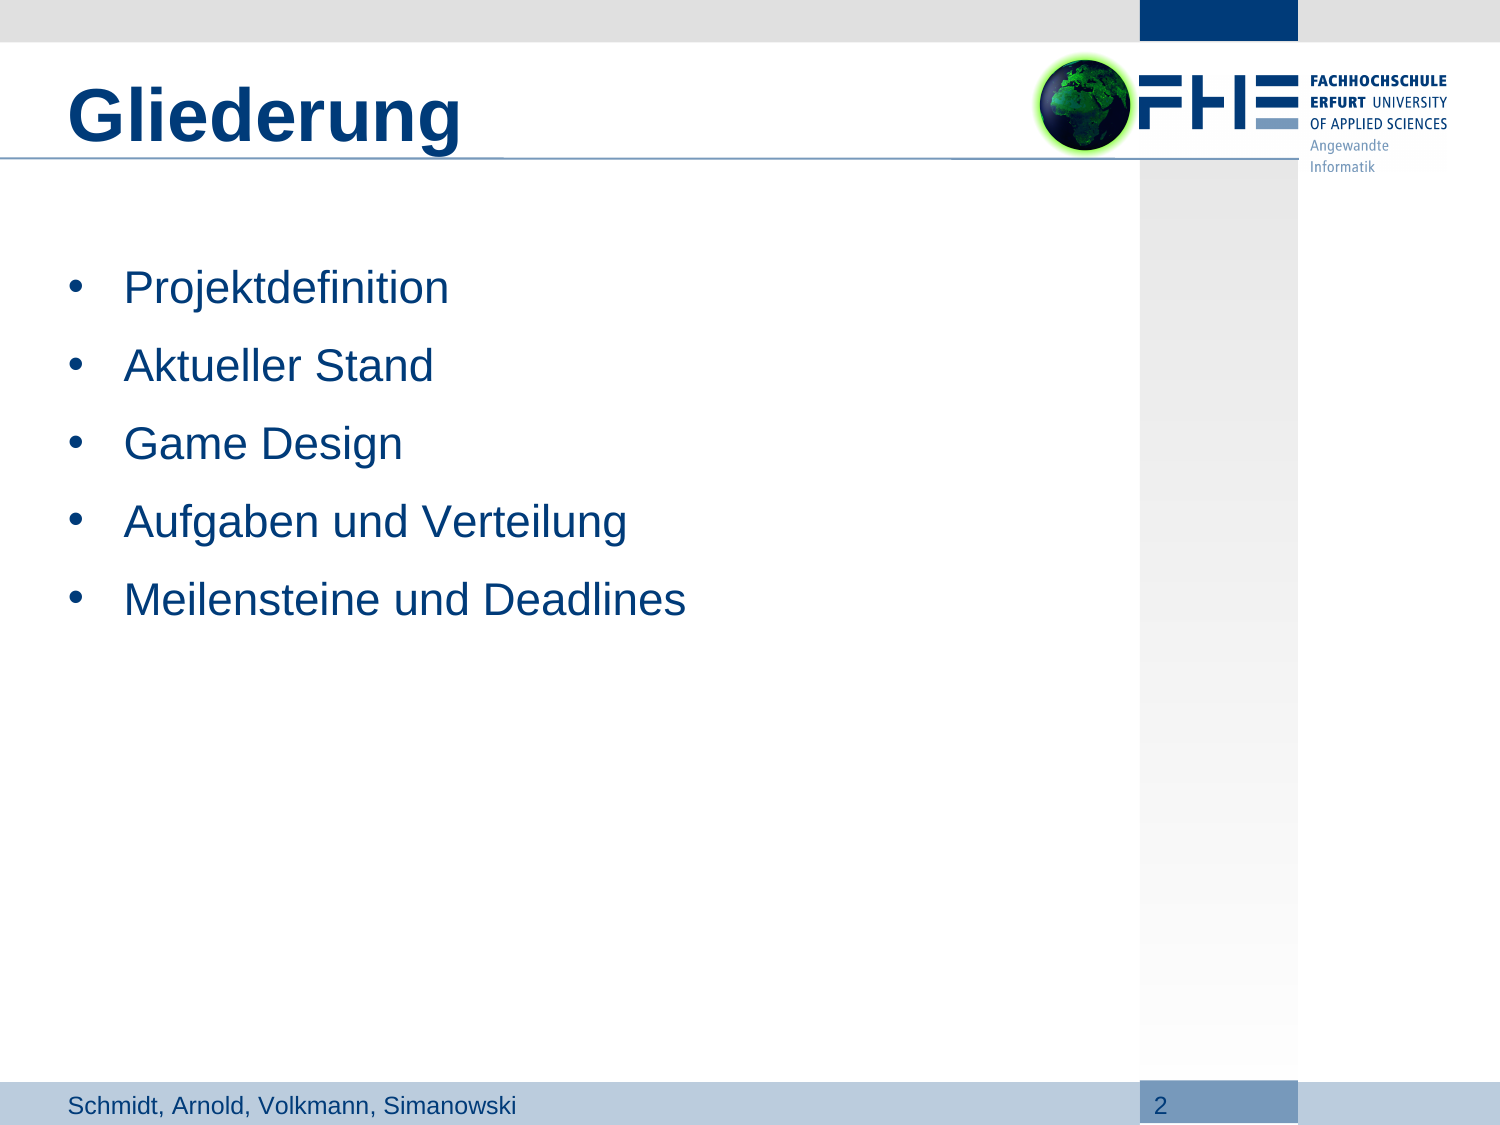

# Gliederung
Projektdefinition
Aktueller Stand
Game Design
Aufgaben und Verteilung
Meilensteine und Deadlines